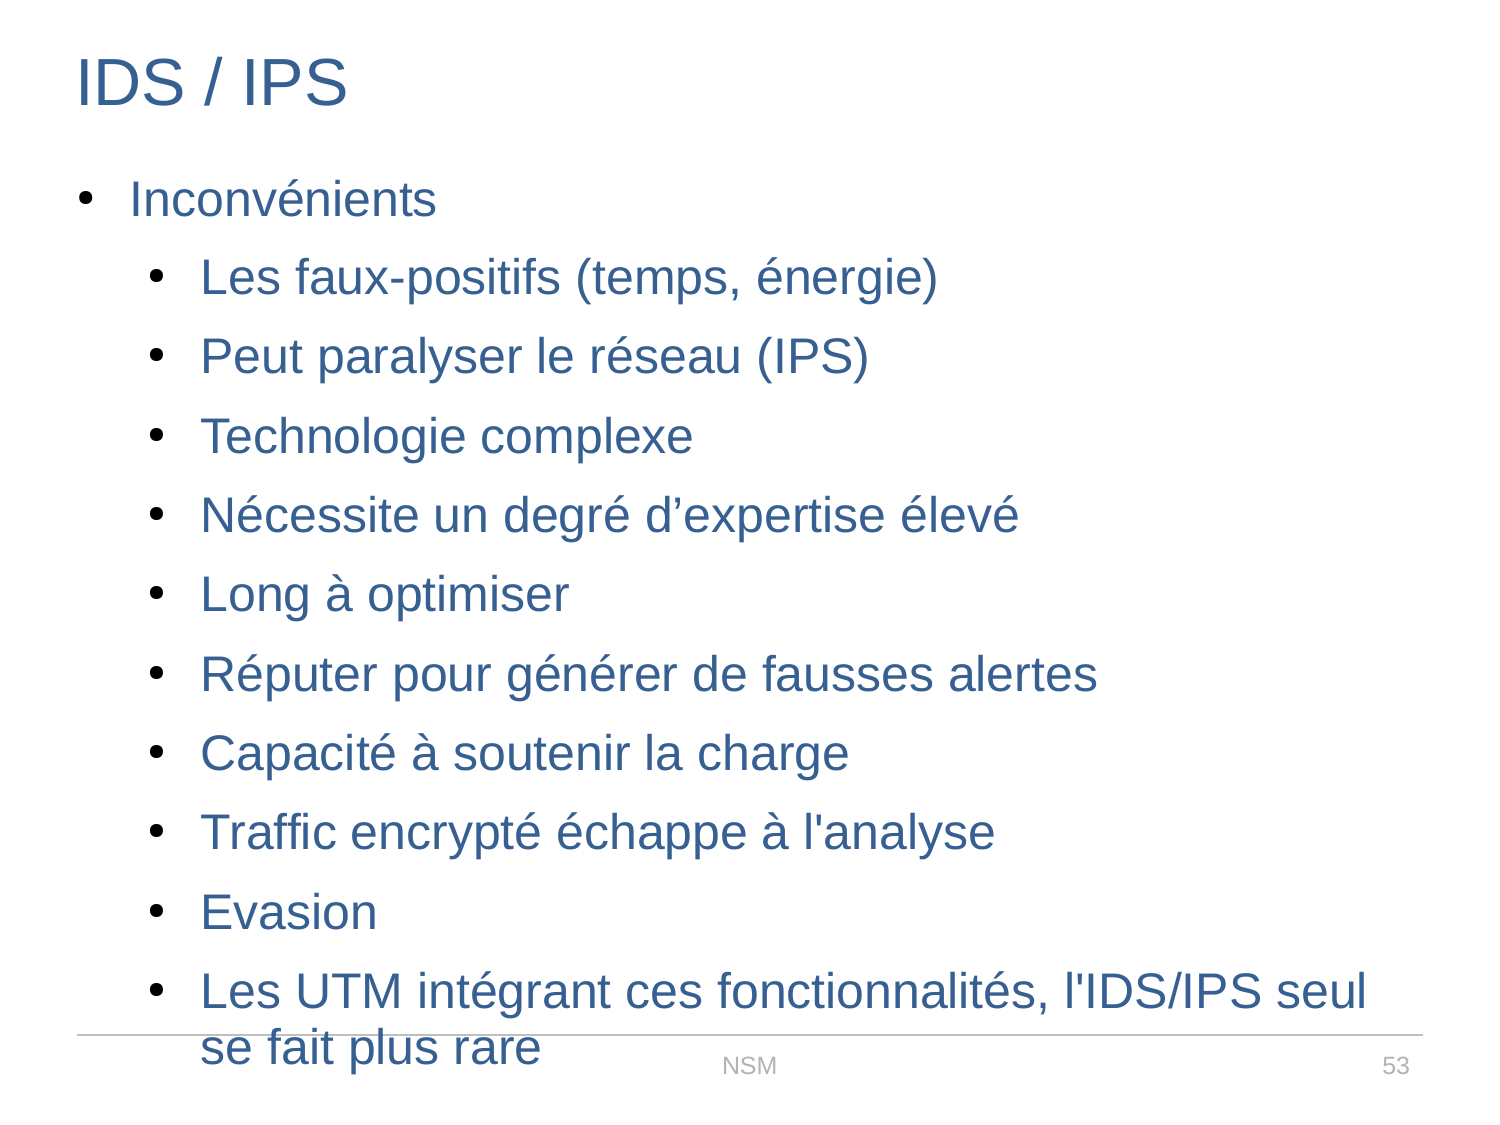

# IDS / IPS
Inconvénients
Les faux-positifs (temps, énergie)
Peut paralyser le réseau (IPS)
Technologie complexe
Nécessite un degré d’expertise élevé
Long à optimiser
Réputer pour générer de fausses alertes
Capacité à soutenir la charge
Traffic encrypté échappe à l'analyse
Evasion
Les UTM intégrant ces fonctionnalités, l'IDS/IPS seul se fait plus rare
Your footer here
53